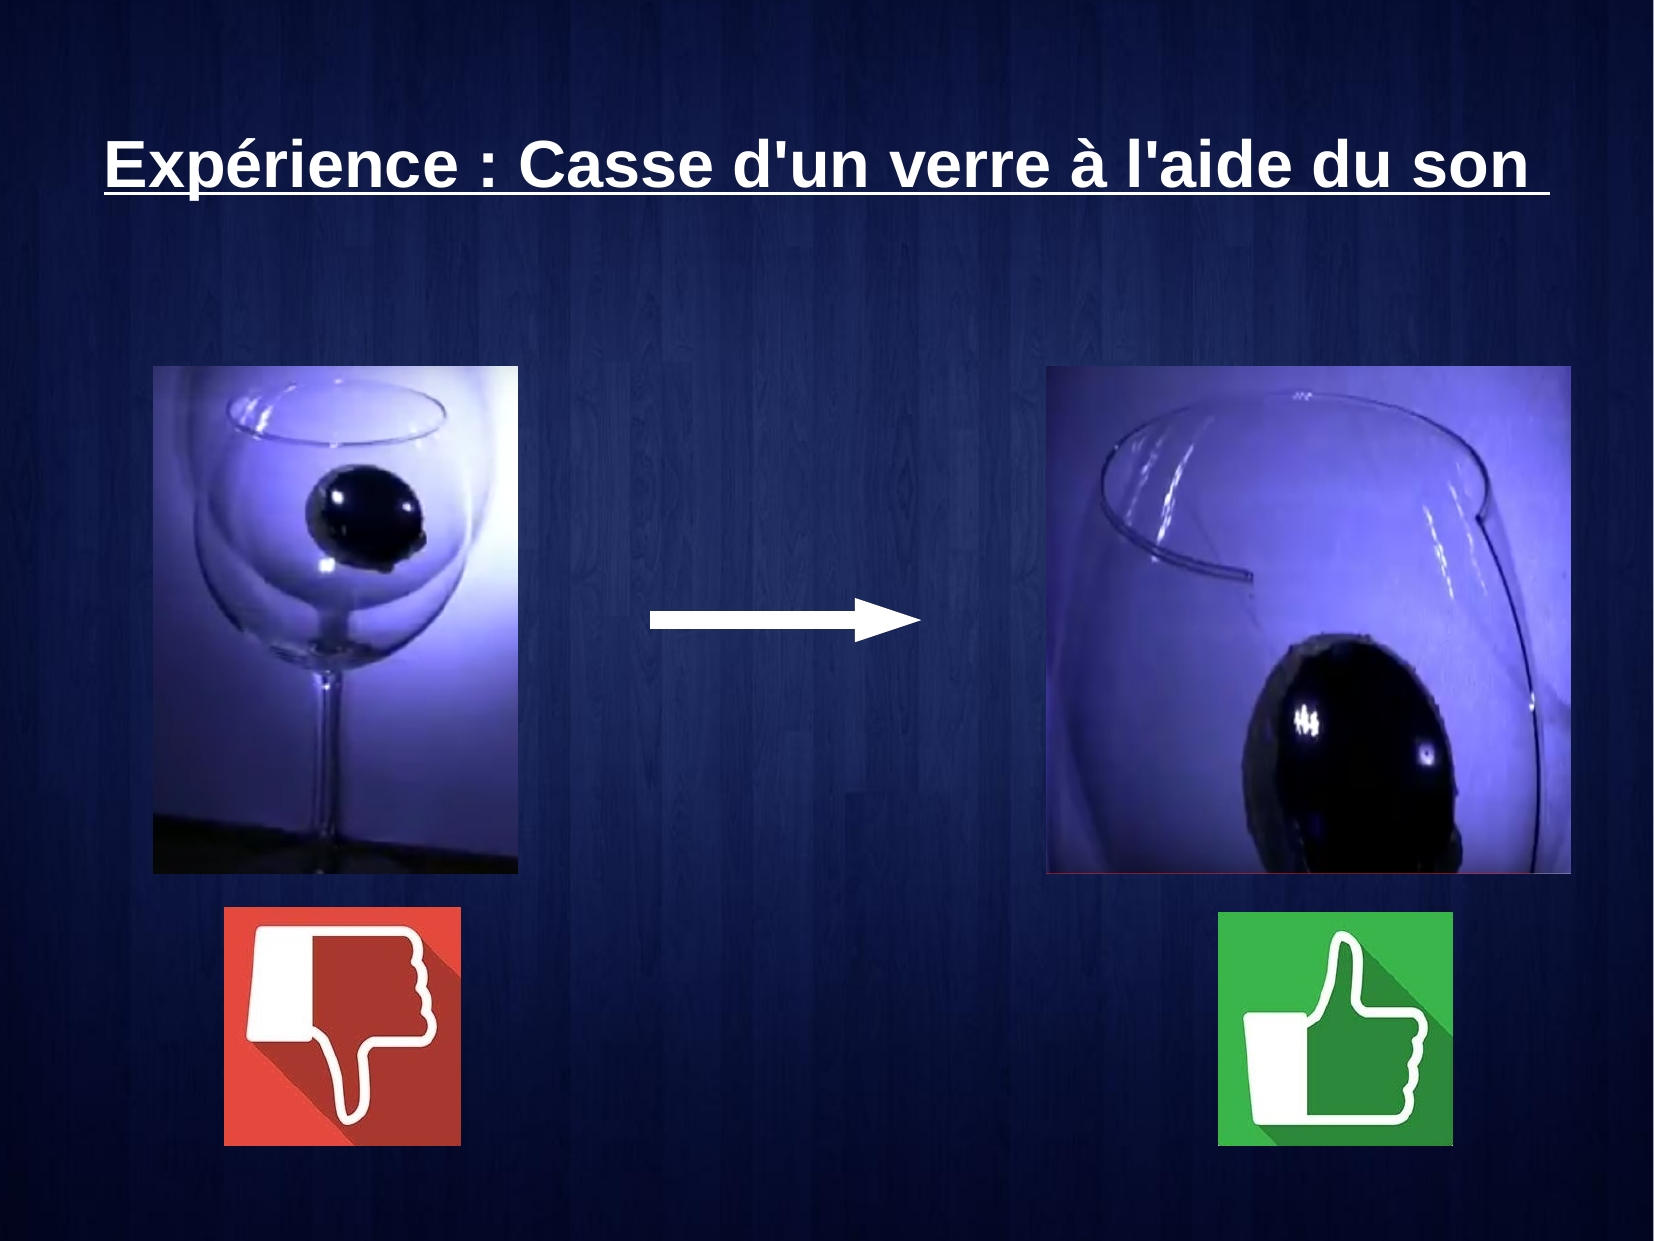

# Expérience : Casse d'un verre à l'aide du son